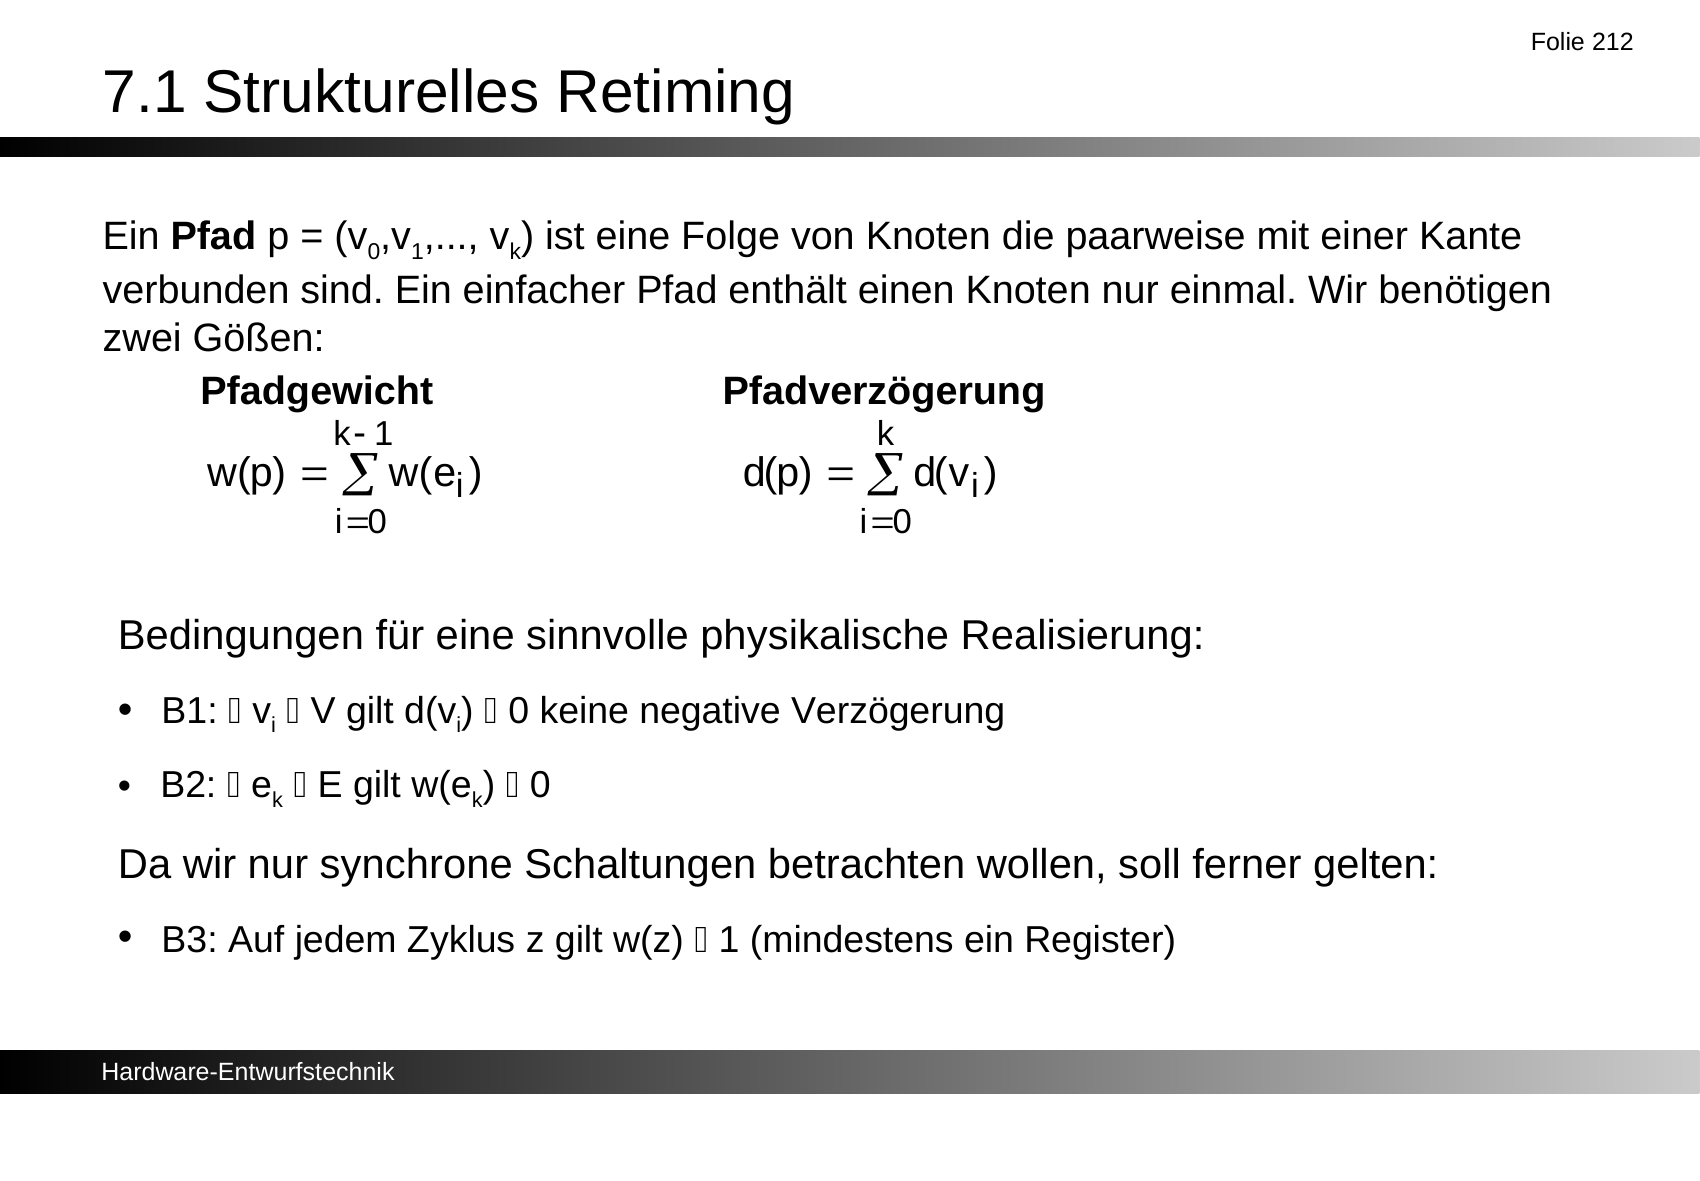

# 7.1 Strukturelles Retiming
Ein Pfad p = (v0,v1,..., vk) ist eine Folge von Knoten die paarweise mit einer Kante verbunden sind. Ein einfacher Pfad enthält einen Knoten nur einmal. Wir benötigen zwei Gößen:
Pfadgewicht
Pfadverzögerung
Bedingungen für eine sinnvolle physikalische Realisierung:
 B1:  vi  V gilt d(vi)  0 keine negative Verzögerung
 B2:  ek  E gilt w(ek)  0
Da wir nur synchrone Schaltungen betrachten wollen, soll ferner gelten:
 B3: Auf jedem Zyklus z gilt w(z)  1 (mindestens ein Register)